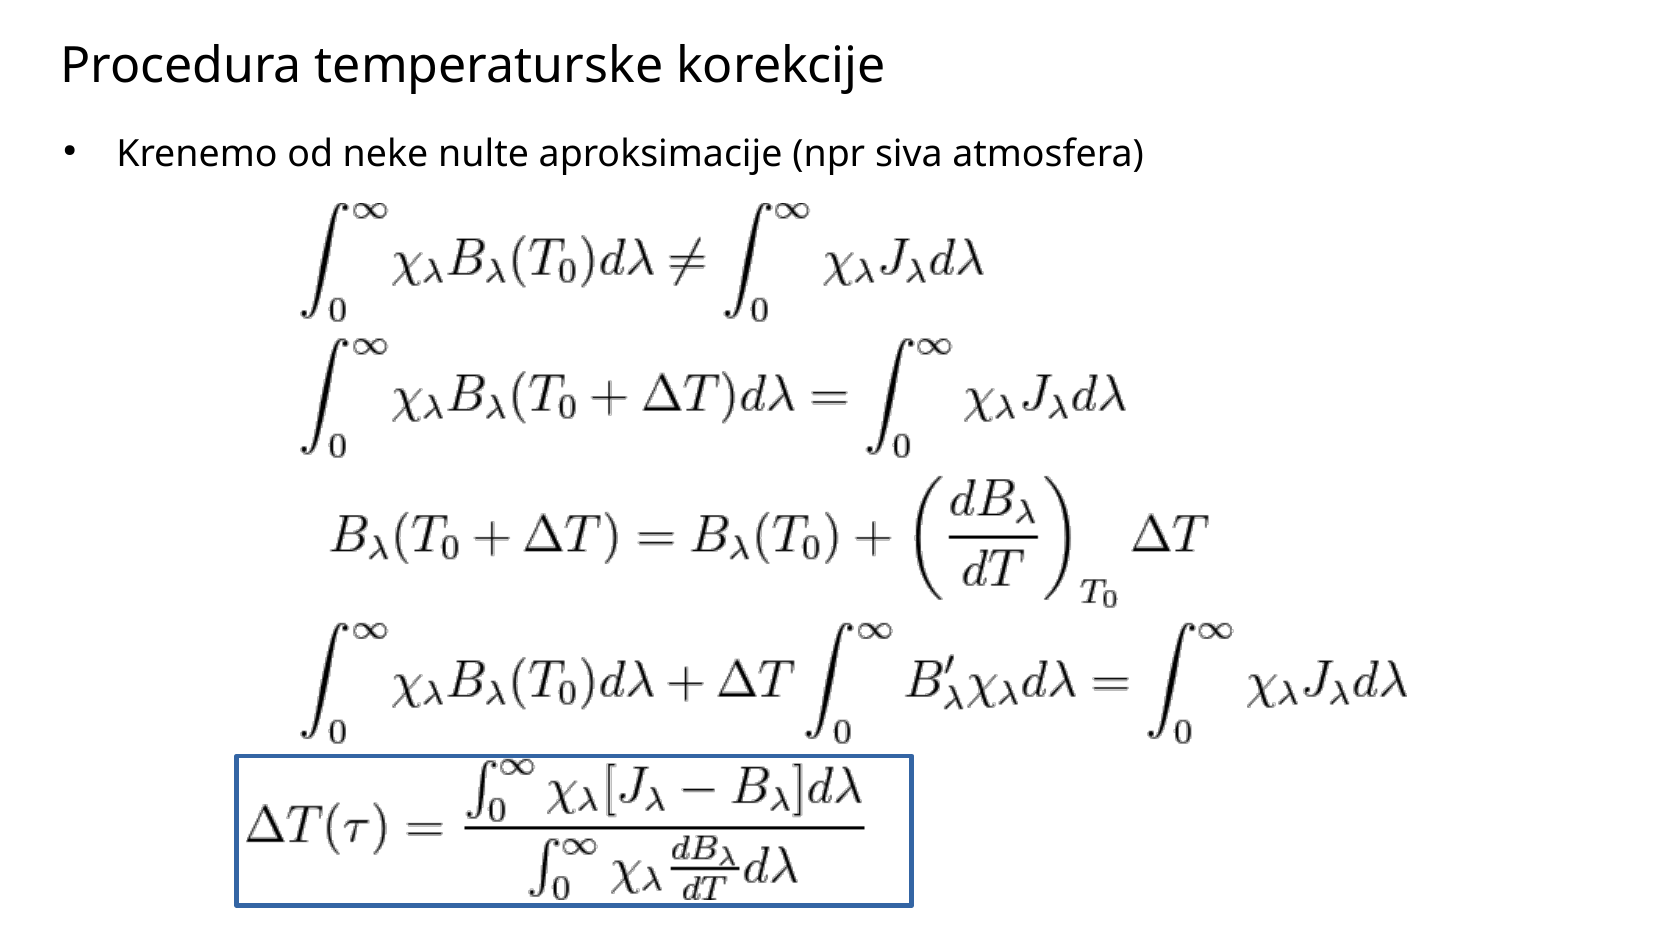

# Procedura temperaturske korekcije
Krenemo od neke nulte aproksimacije (npr siva atmosfera)